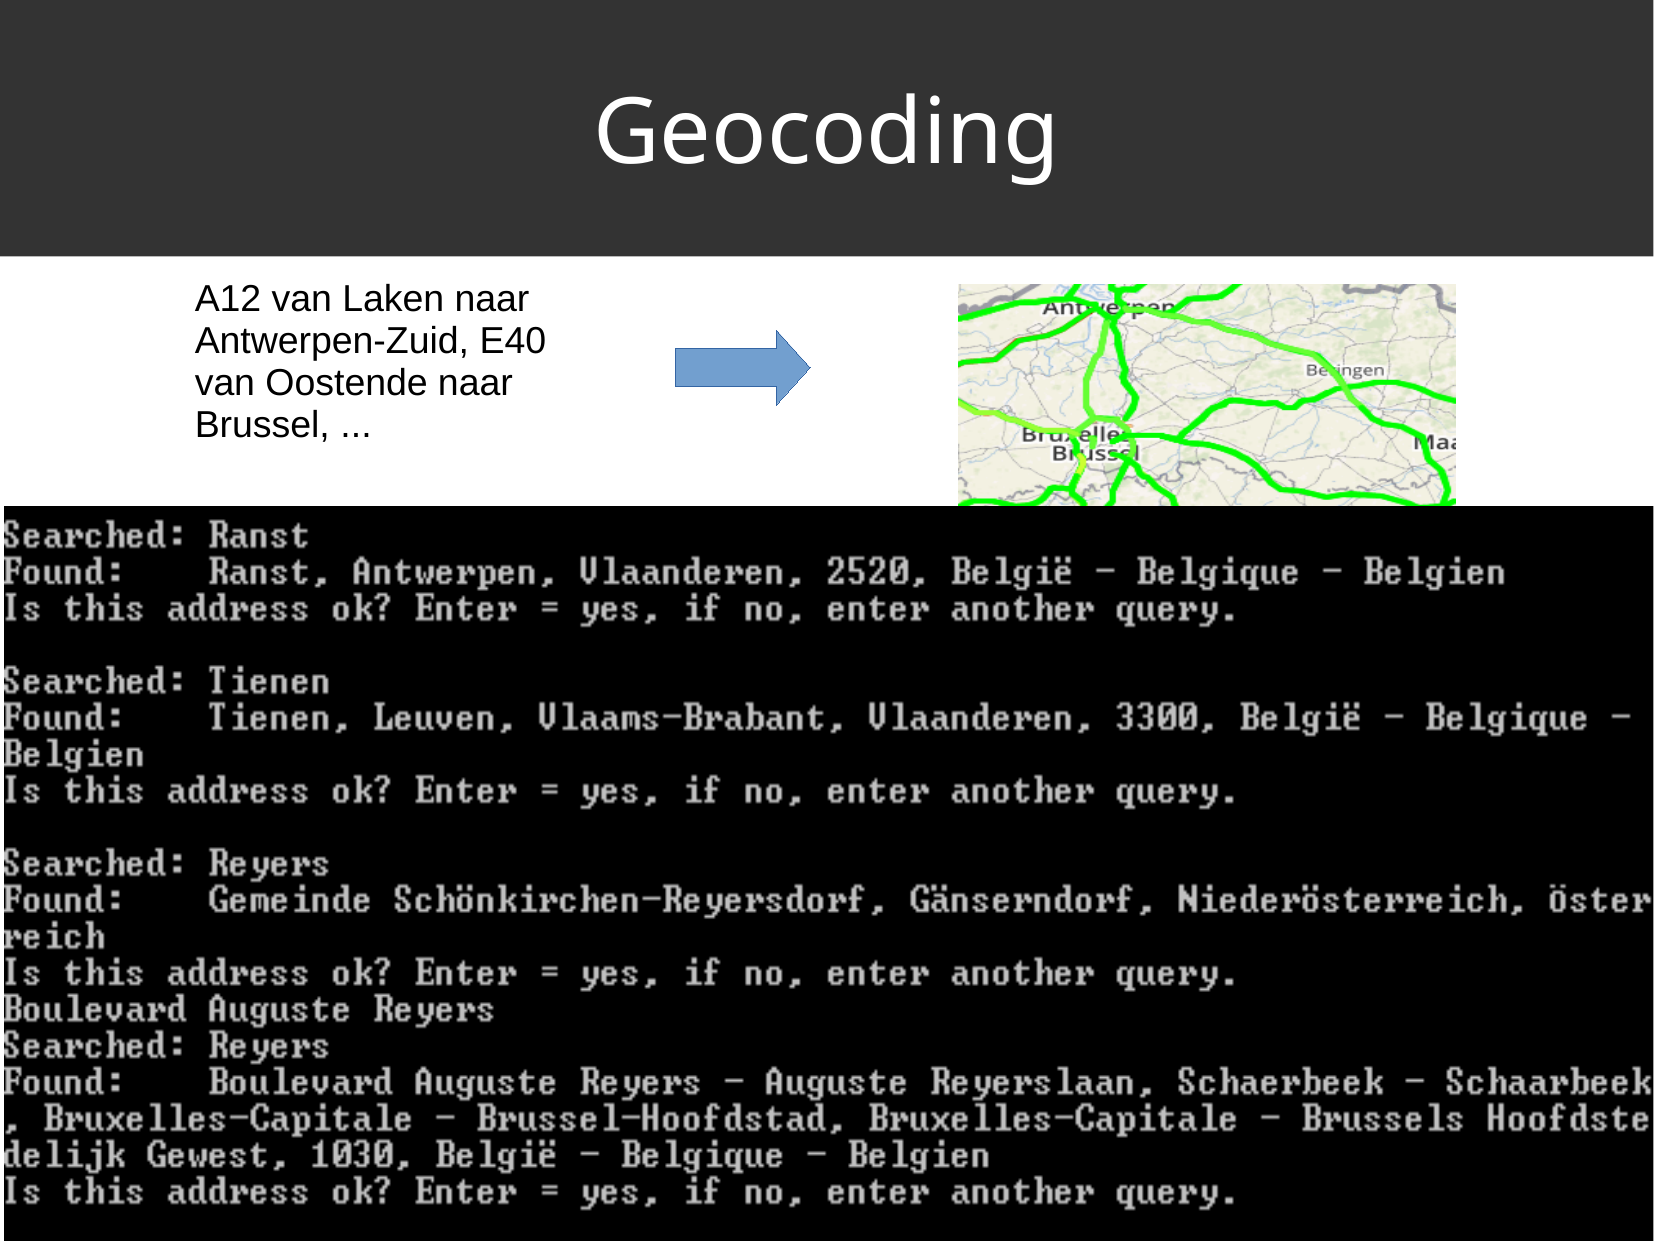

# Geocoding
A12 van Laken naar Antwerpen-Zuid, E40 van Oostende naar Brussel, ...